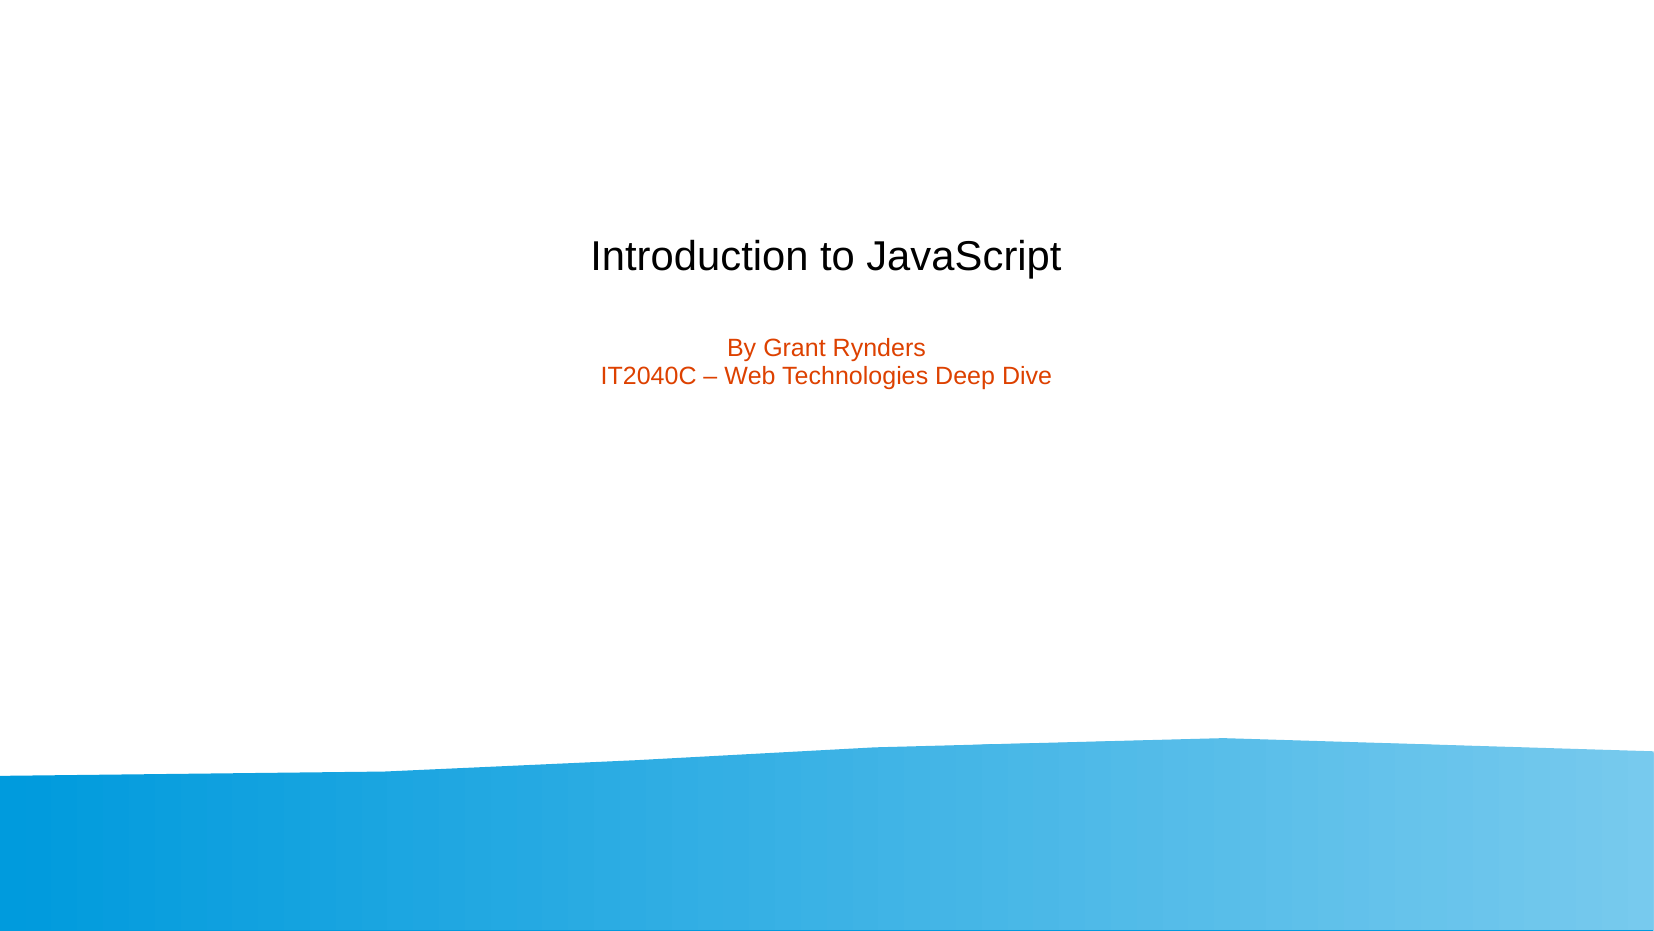

Introduction to JavaScript
# By Grant Rynders IT2040C – Web Technologies Deep Dive